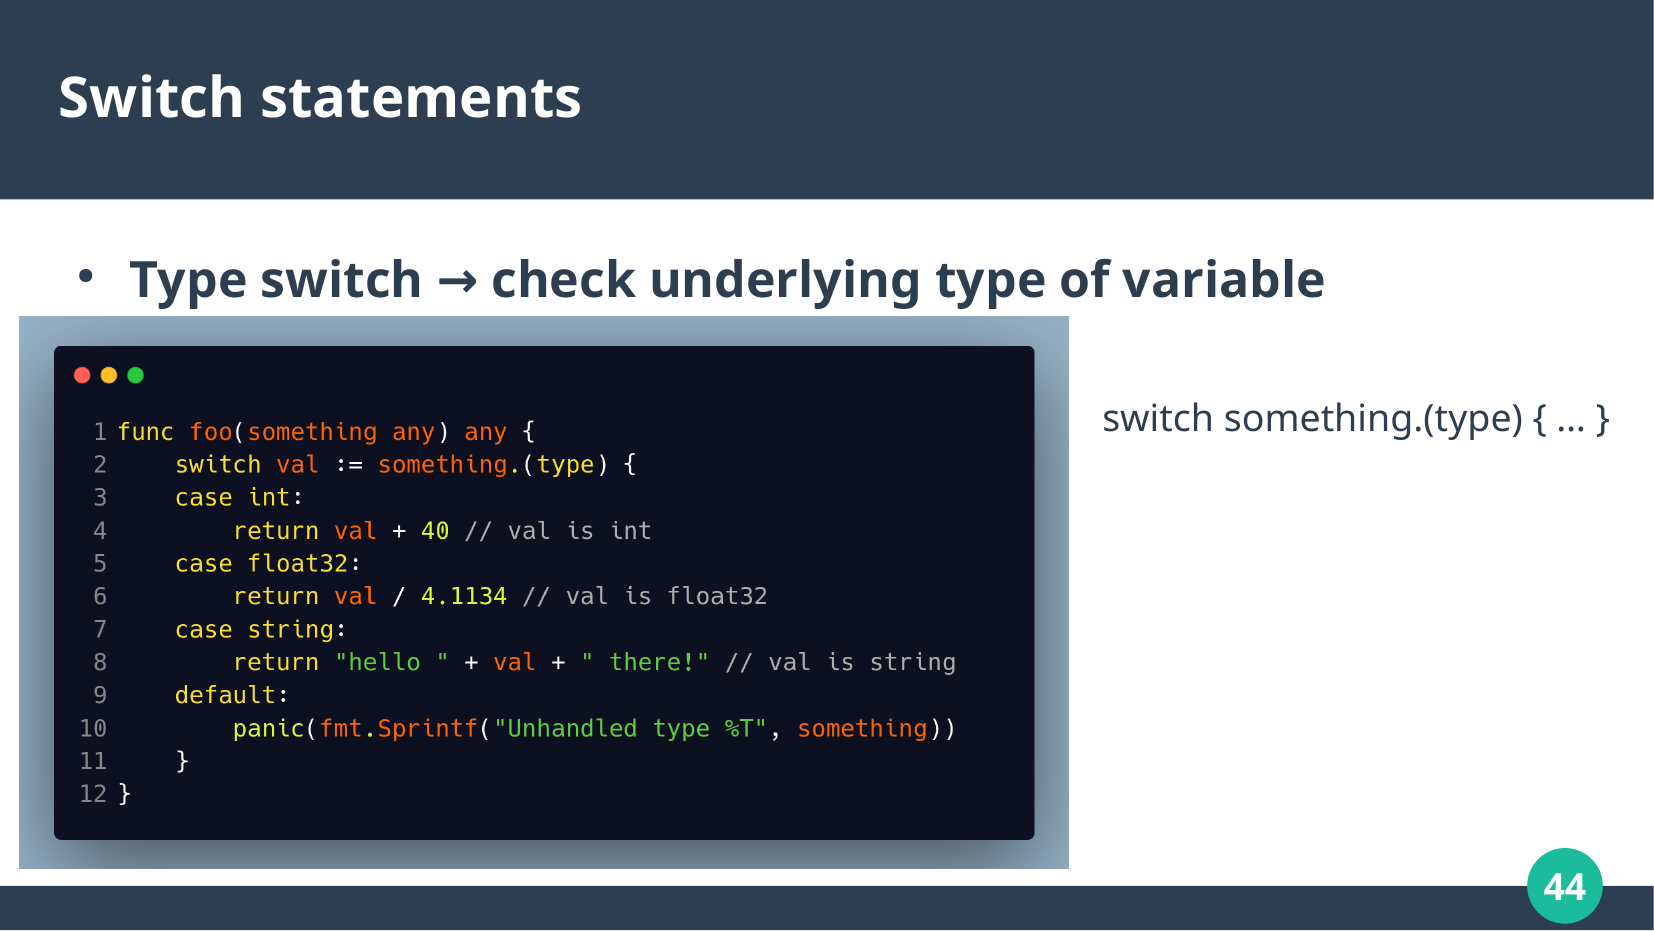

# Switch statements
Type switch → check underlying type of variable
switch something.(type) { … }